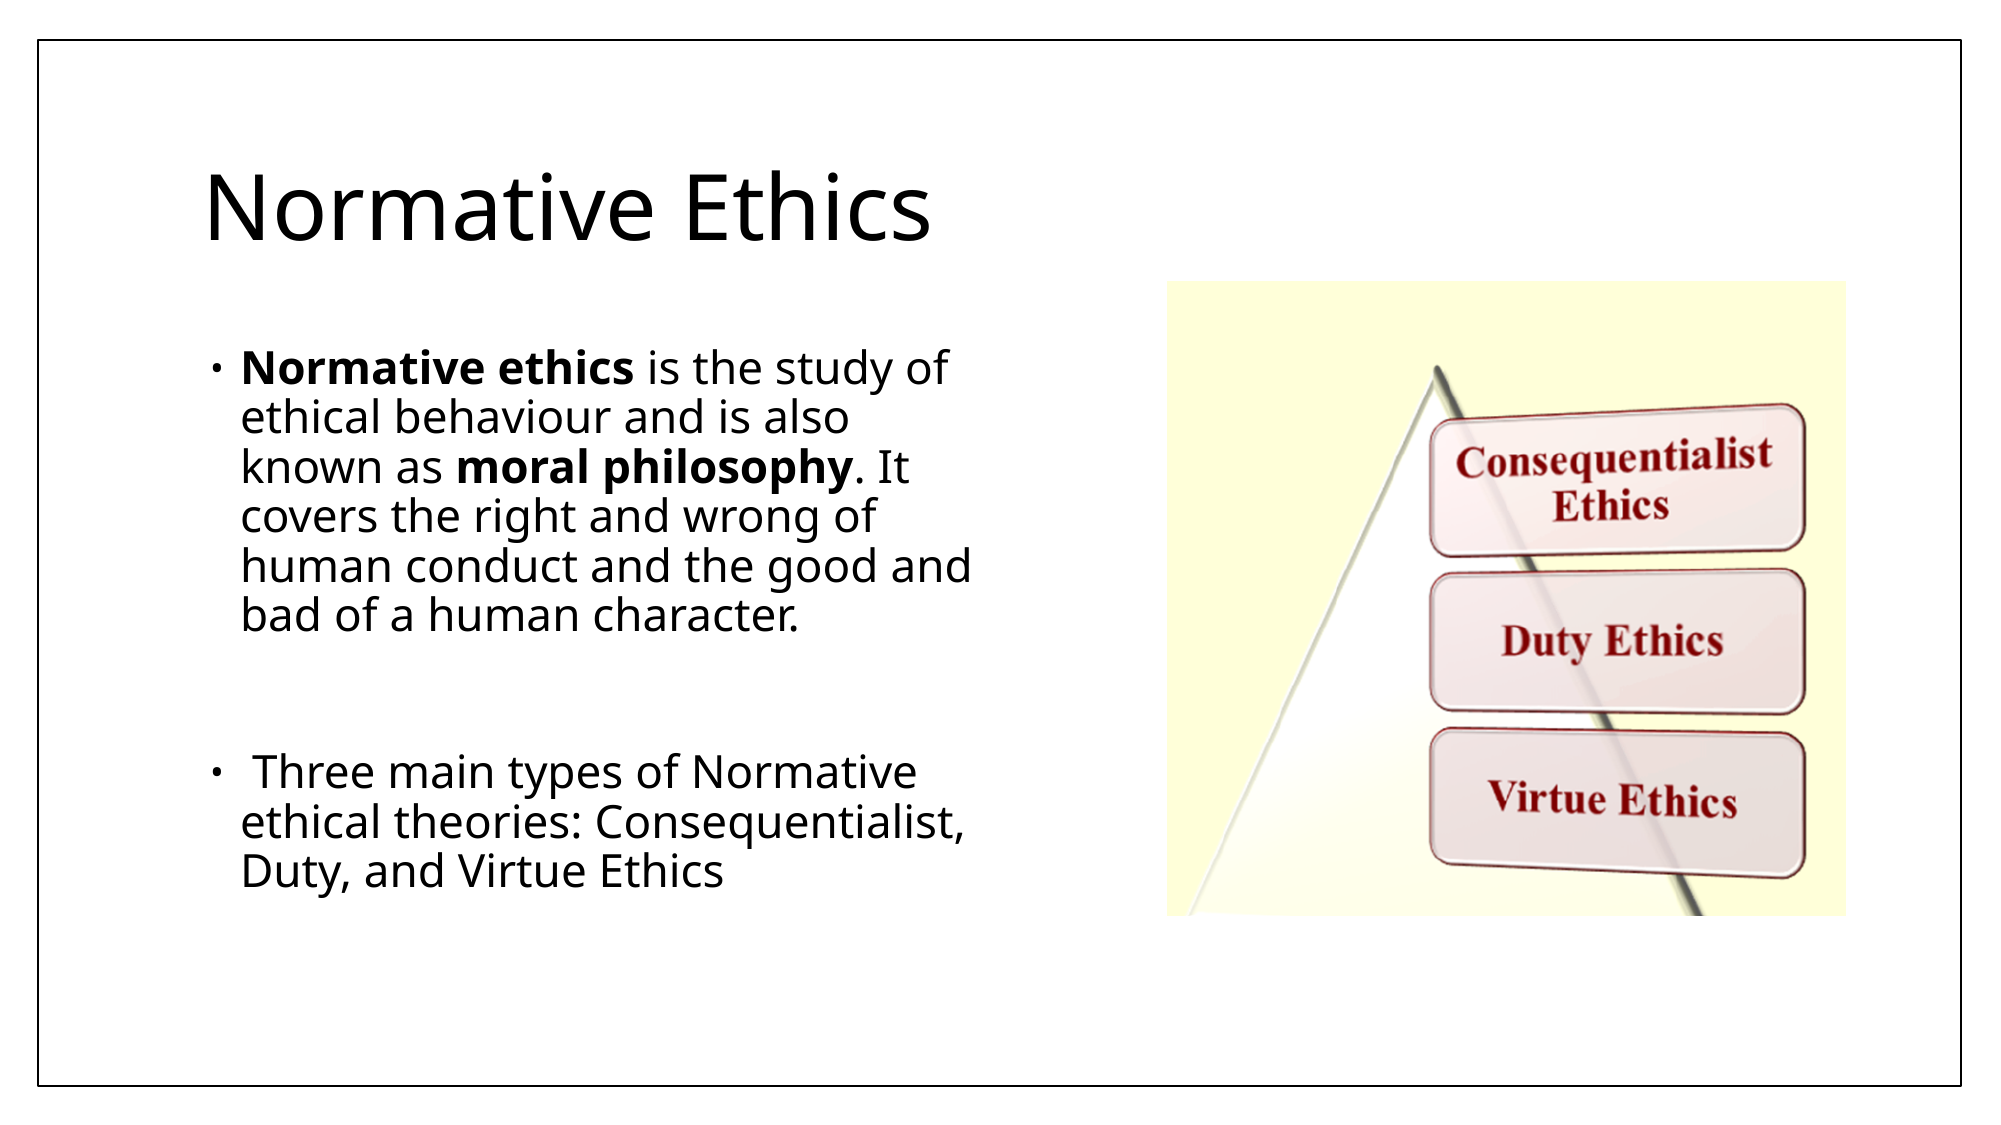

# Normative Ethics
Normative ethics is the study of ethical behaviour and is also known as moral philosophy. It covers the right and wrong of human conduct and the good and bad of a human character.
 Three main types of Normative ethical theories: Consequentialist, Duty, and Virtue Ethics